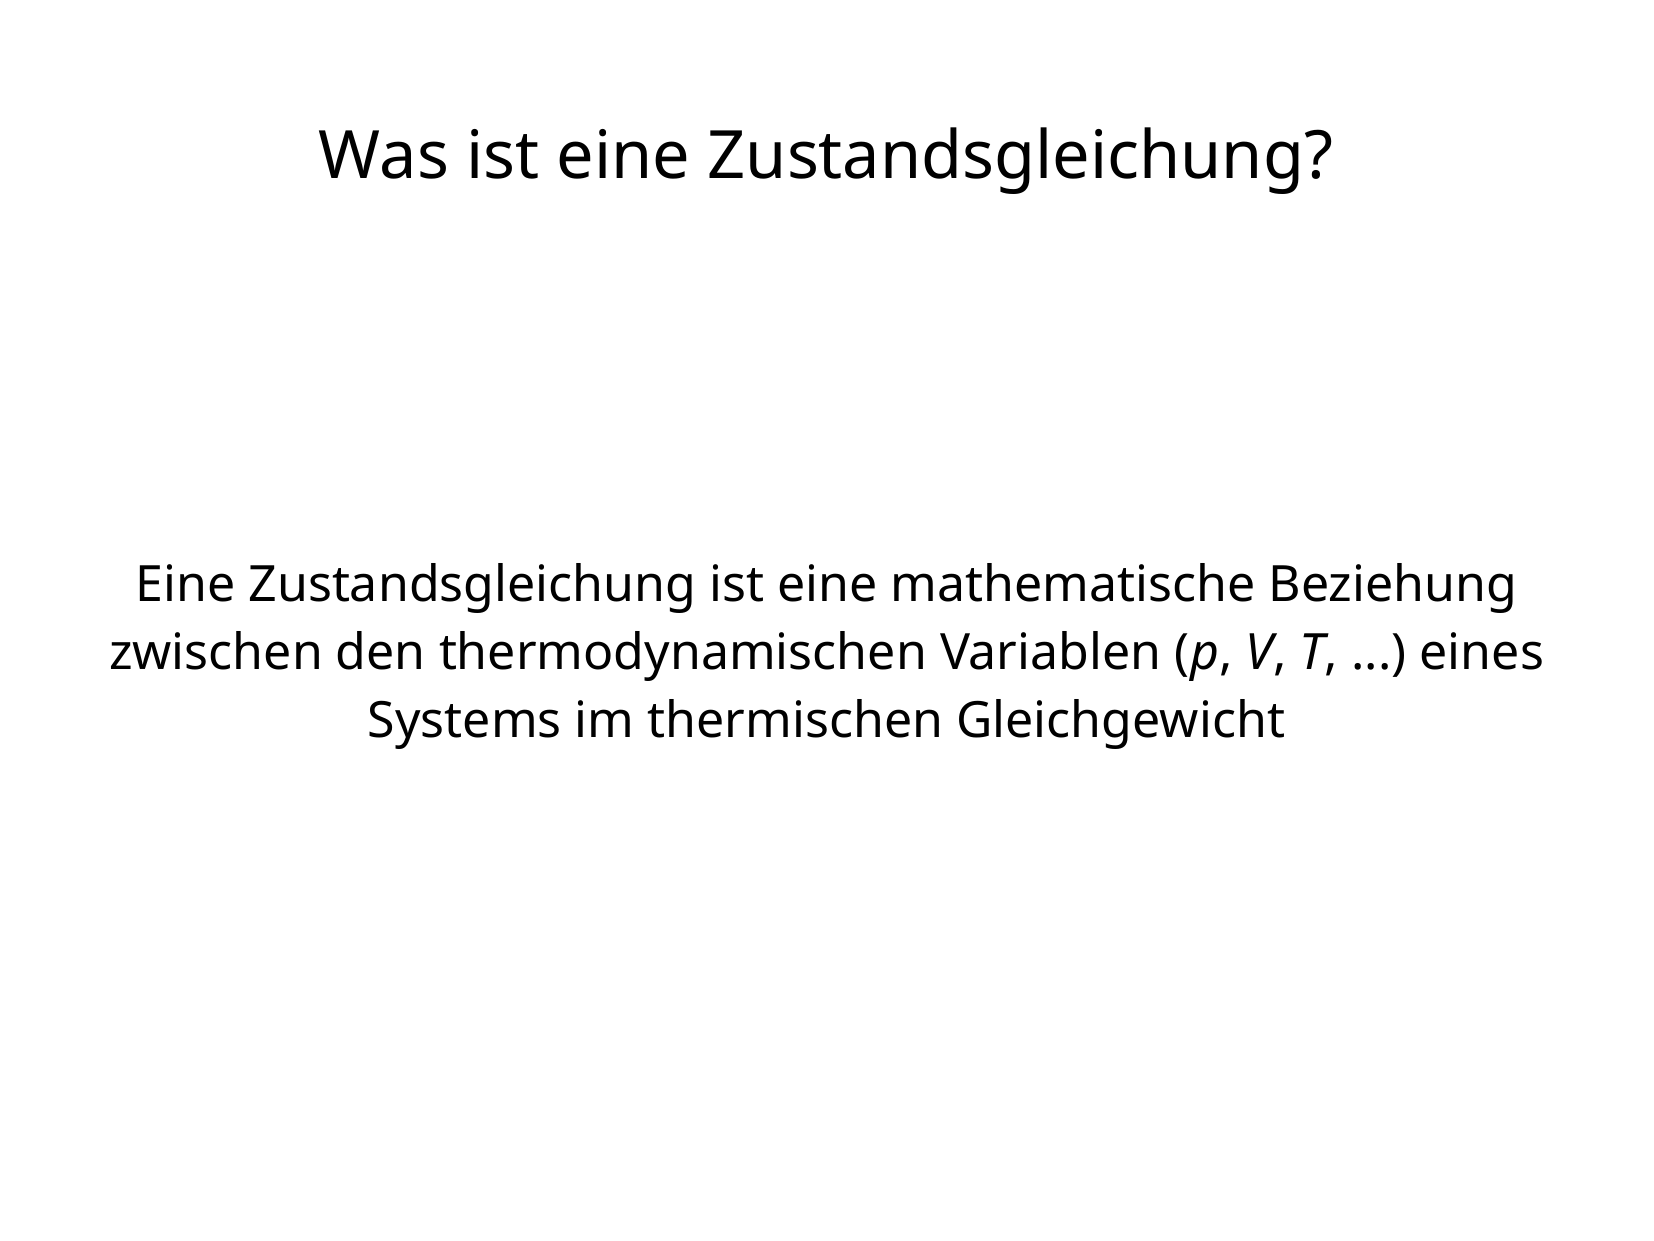

# Was ist eine Zustandsgleichung?
Eine Zustandsgleichung ist eine mathematische Beziehung zwischen den thermodynamischen Variablen (p, V, T, ...) eines Systems im thermischen Gleichgewicht